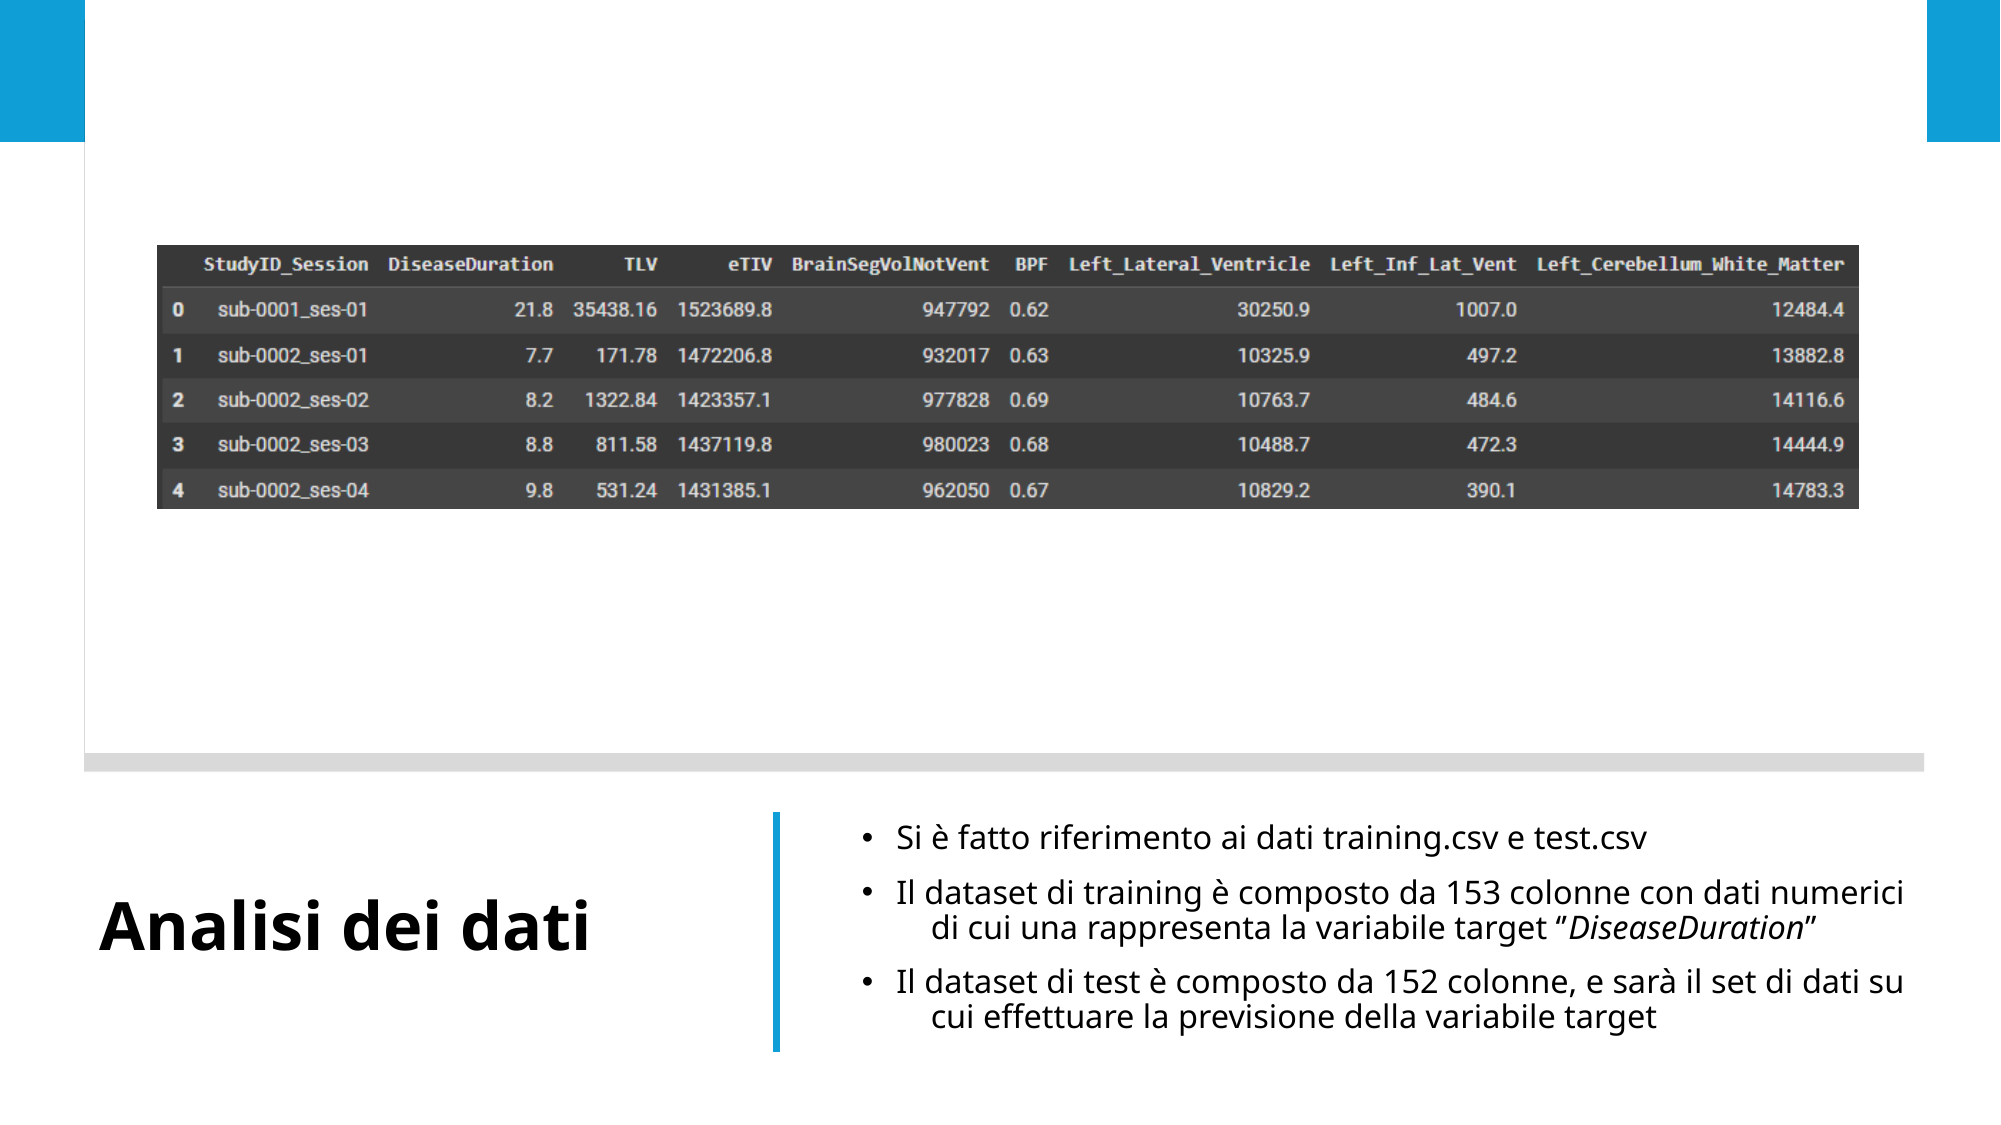

# Analisi dei dati
Si è fatto riferimento ai dati training.csv e test.csv
Il dataset di training è composto da 153 colonne con dati numerici di cui una rappresenta la variabile target ‘’DiseaseDuration’’
Il dataset di test è composto da 152 colonne, e sarà il set di dati su cui effettuare la previsione della variabile target